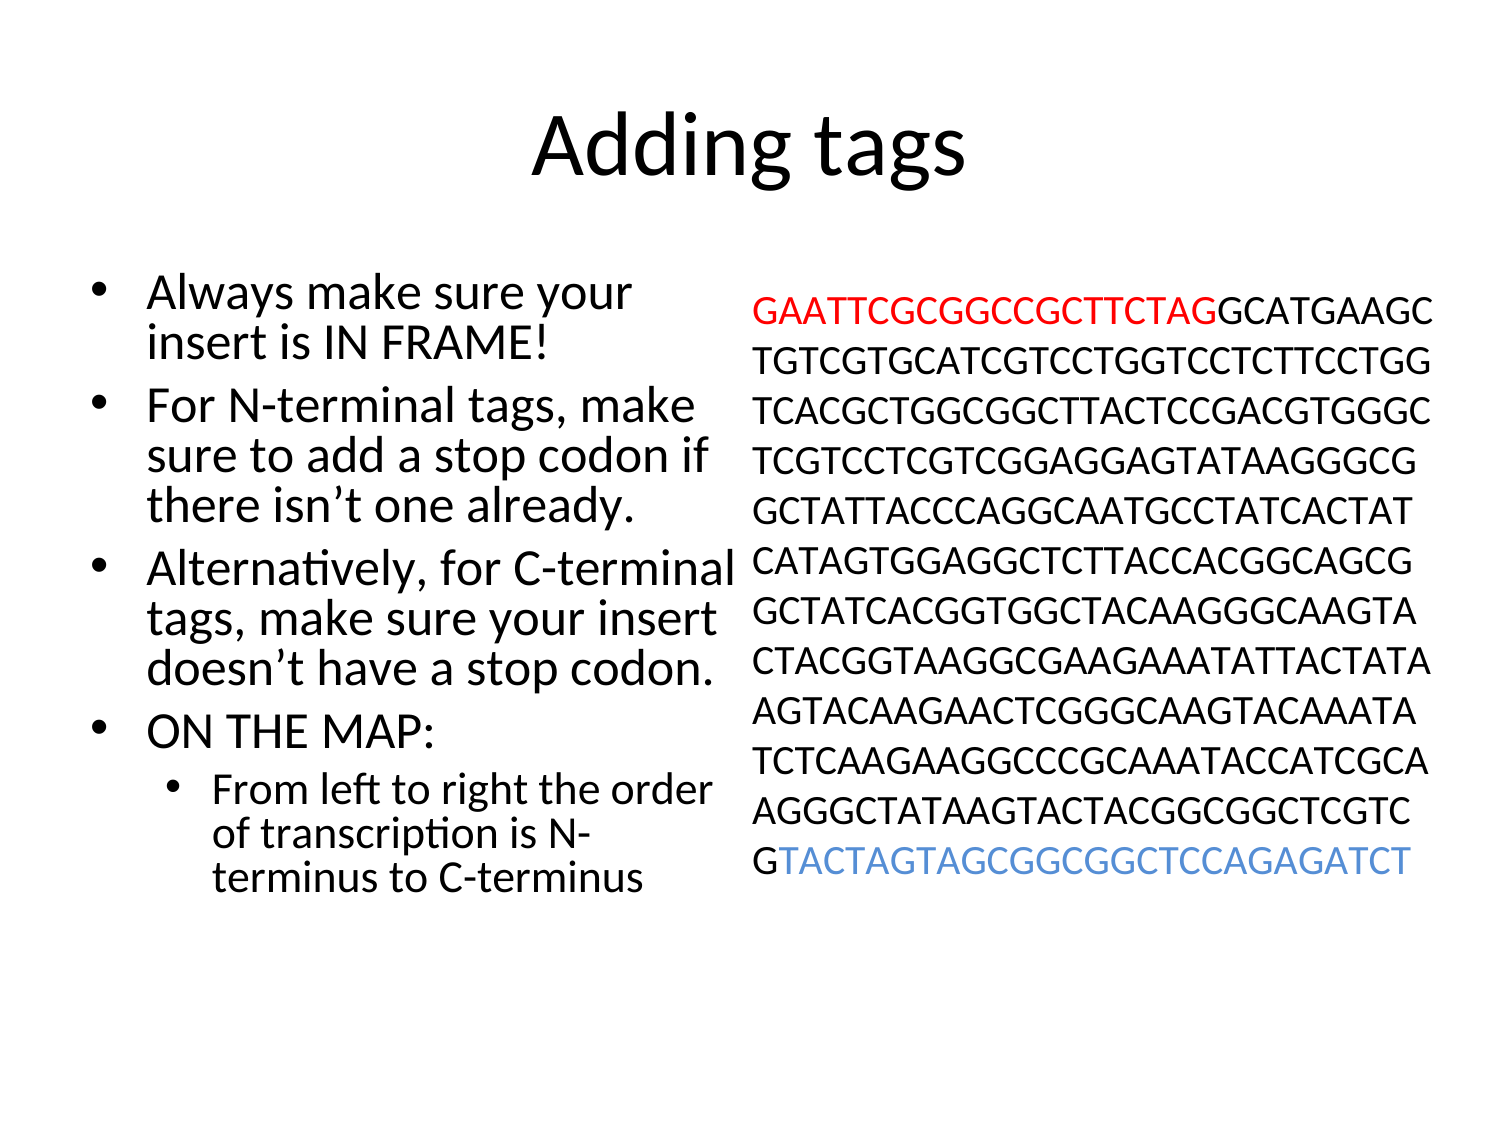

# Adding tags
Always make sure your insert is IN FRAME!
For N-terminal tags, make sure to add a stop codon if there isn’t one already.
Alternatively, for C-terminal tags, make sure your insert doesn’t have a stop codon.
ON THE MAP:
From left to right the order of transcription is N-terminus to C-terminus
GAATTCGCGGCCGCTTCTAGGCATGAAGCTGTCGTGCATCGTCCTGGTCCTCTTCCTGGTCACGCTGGCGGCTTACTCCGACGTGGGCTCGTCCTCGTCGGAGGAGTATAAGGGCGGCTATTACCCAGGCAATGCCTATCACTATCATAGTGGAGGCTCTTACCACGGCAGCGGCTATCACGGTGGCTACAAGGGCAAGTACTACGGTAAGGCGAAGAAATATTACTATAAGTACAAGAACTCGGGCAAGTACAAATATCTCAAGAAGGCCCGCAAATACCATCGCAAGGGCTATAAGTACTACGGCGGCTCGTCGTACTAGTAGCGGCGGCTCCAGAGATCT